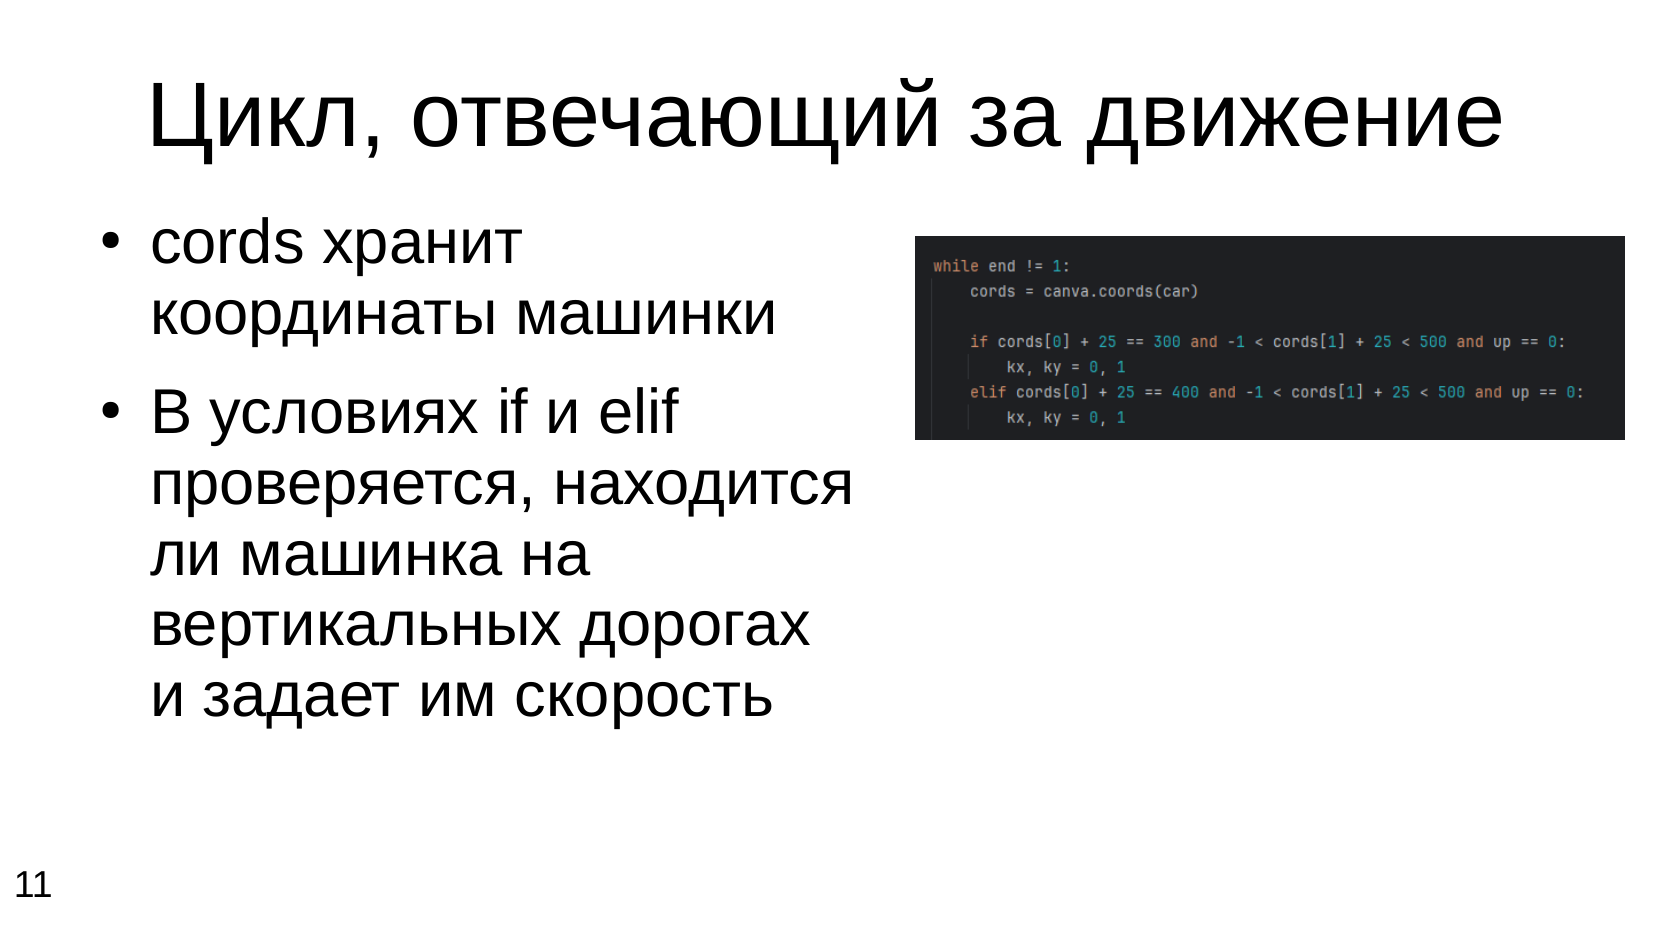

# Цикл, отвечающий за движение
cords хранит координаты машинки
В условиях if и elif проверяется, находится ли машинка на вертикальных дорогах и задает им скорость